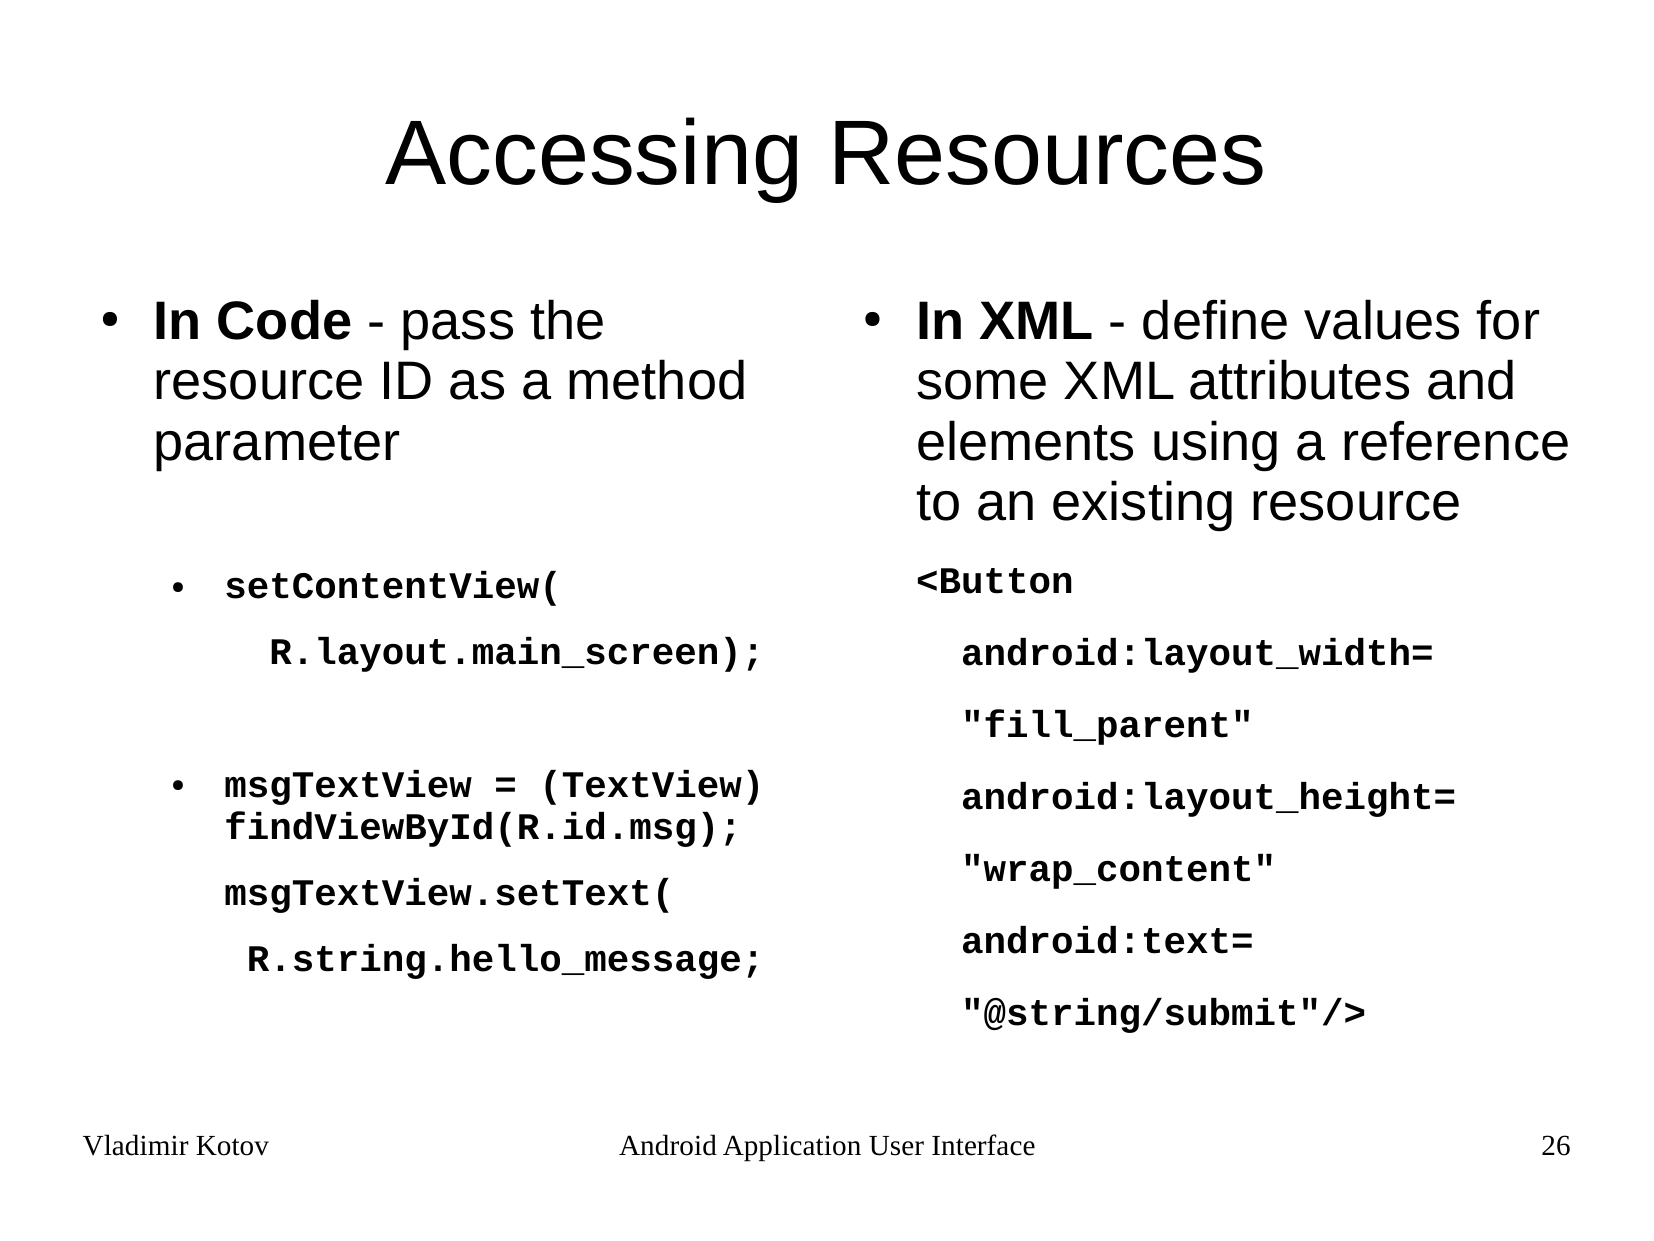

# Accessing Resources
In Code - pass the resource ID as a method parameter
setContentView(
 R.layout.main_screen);
msgTextView = (TextView) findViewById(R.id.msg);
msgTextView.setText(
 R.string.hello_message;
In XML - define values for some XML attributes and elements using a reference to an existing resource
<Button
 android:layout_width=
 "fill_parent"
 android:layout_height=
 "wrap_content"
 android:text=
 "@string/submit"/>
Vladimir Kotov
Android Application User Interface
26